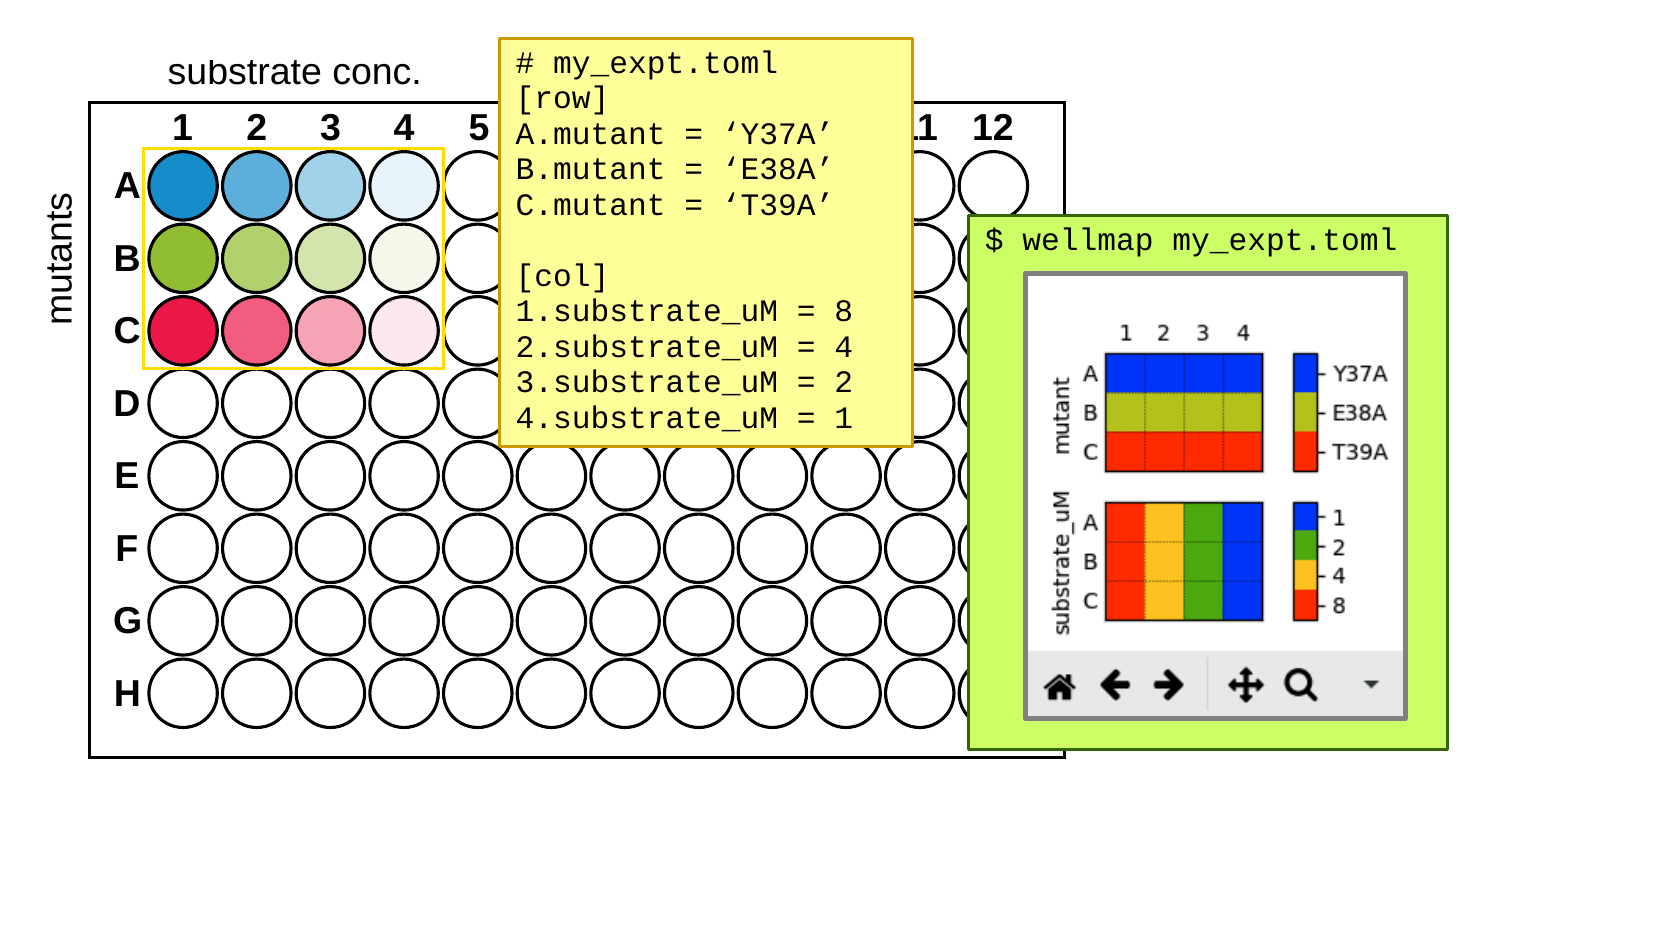

# my_expt.toml
[row]
A.mutant = ‘Y37A’
B.mutant = ‘E38A’
C.mutant = ‘T39A’
[col]
1.substrate_uM = 8
2.substrate_uM = 4
3.substrate_uM = 2
4.substrate_uM = 1
$ wellmap my_expt.toml